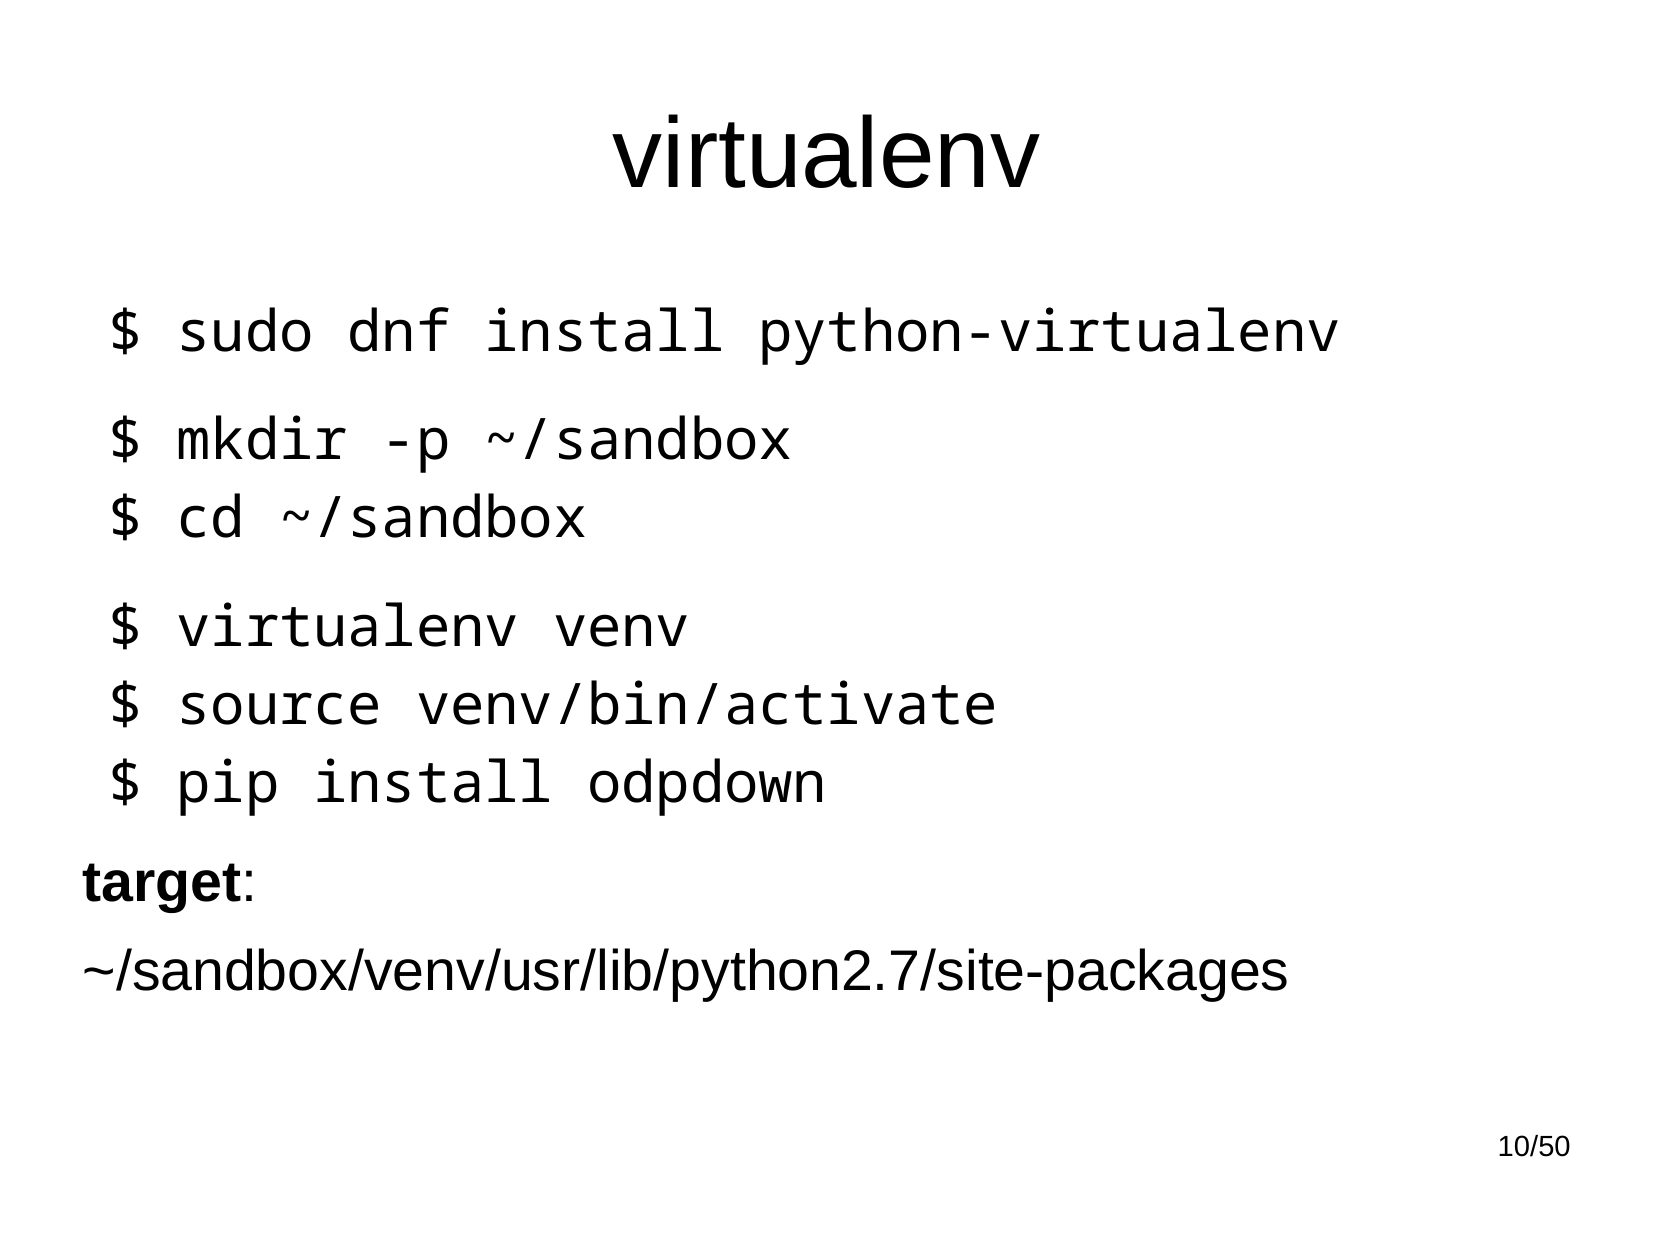

# virtualenv
$ sudo dnf install python-virtualenv
$ mkdir -p ~/sandbox
$ cd ~/sandbox
$ virtualenv venv
$ source venv/bin/activate
$ pip install odpdown
target:
~/sandbox/venv/usr/lib/python2.7/site-packages
10